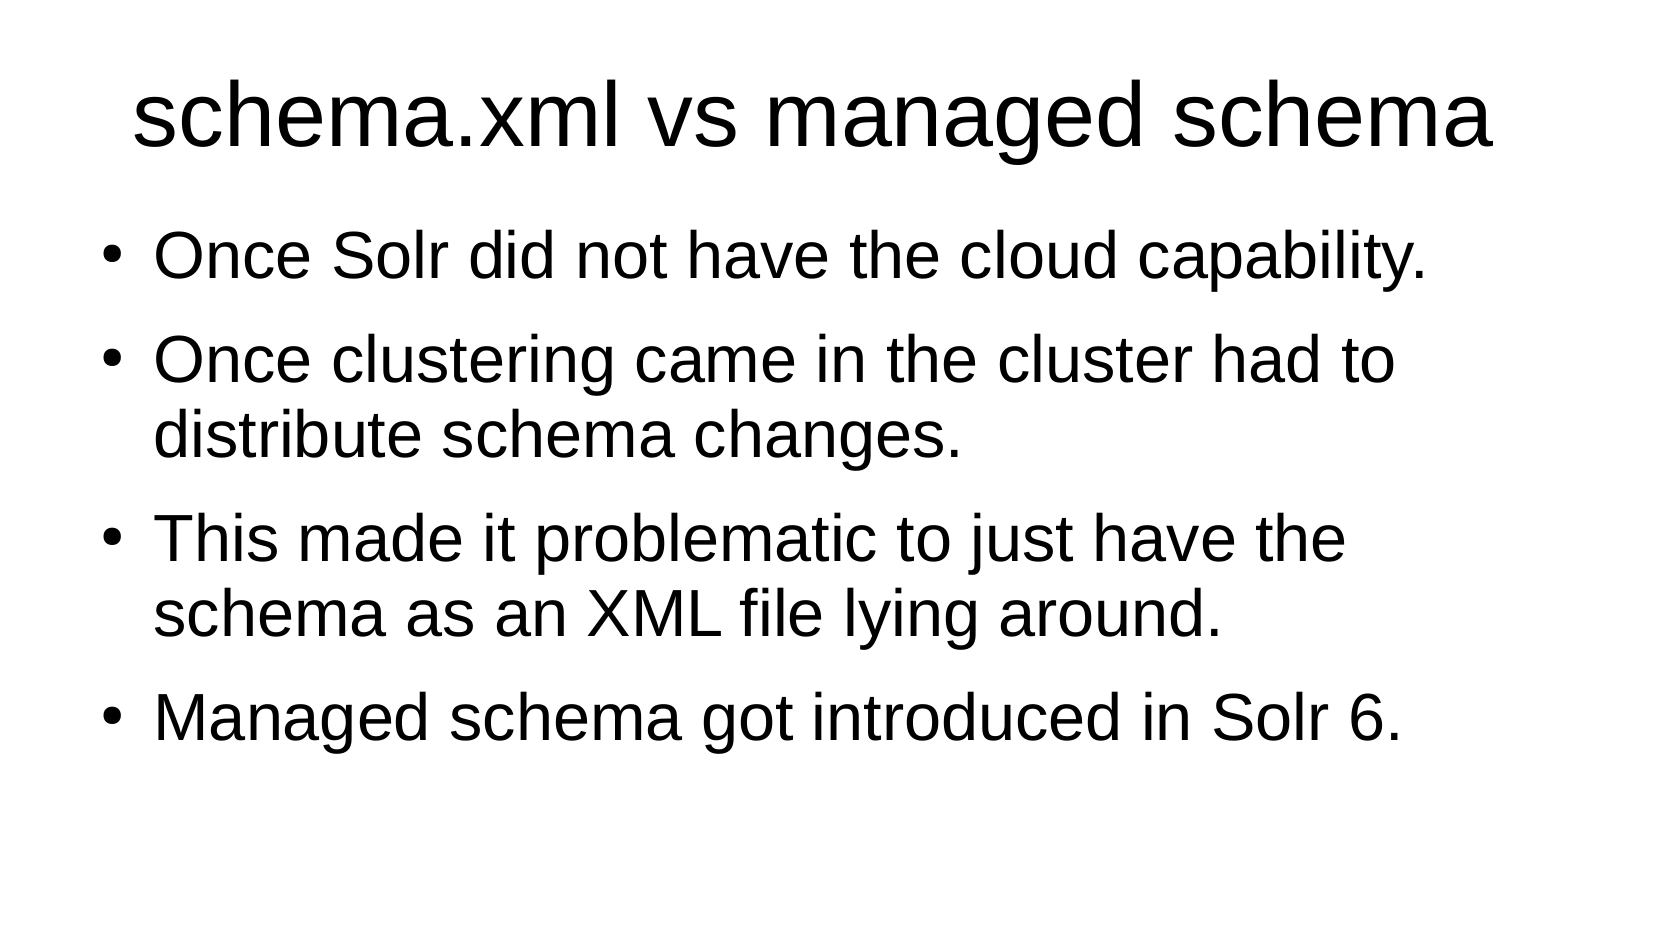

# schema.xml vs managed schema
Once Solr did not have the cloud capability.
Once clustering came in the cluster had to distribute schema changes.
This made it problematic to just have the schema as an XML file lying around.
Managed schema got introduced in Solr 6.